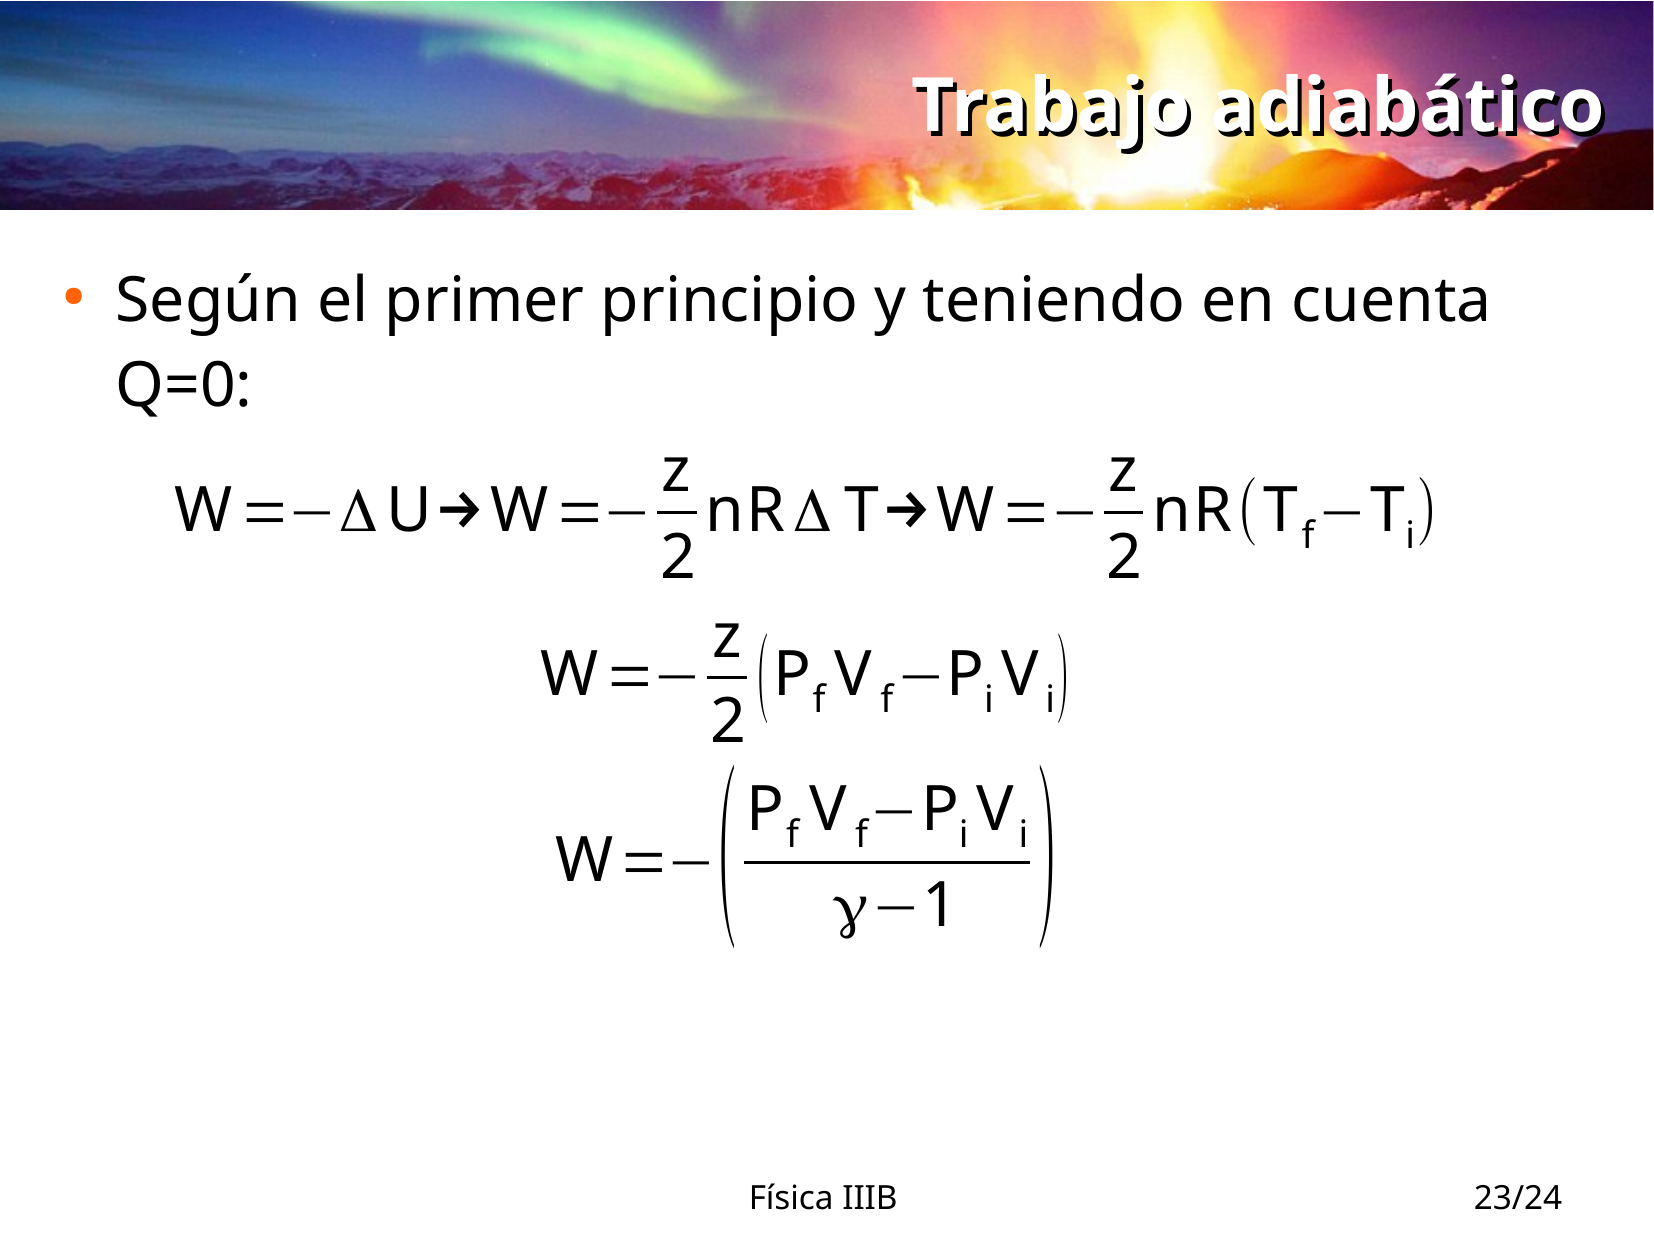

# Trabajo adiabático
Según el primer principio y teniendo en cuenta Q=0:
Física IIIB
23